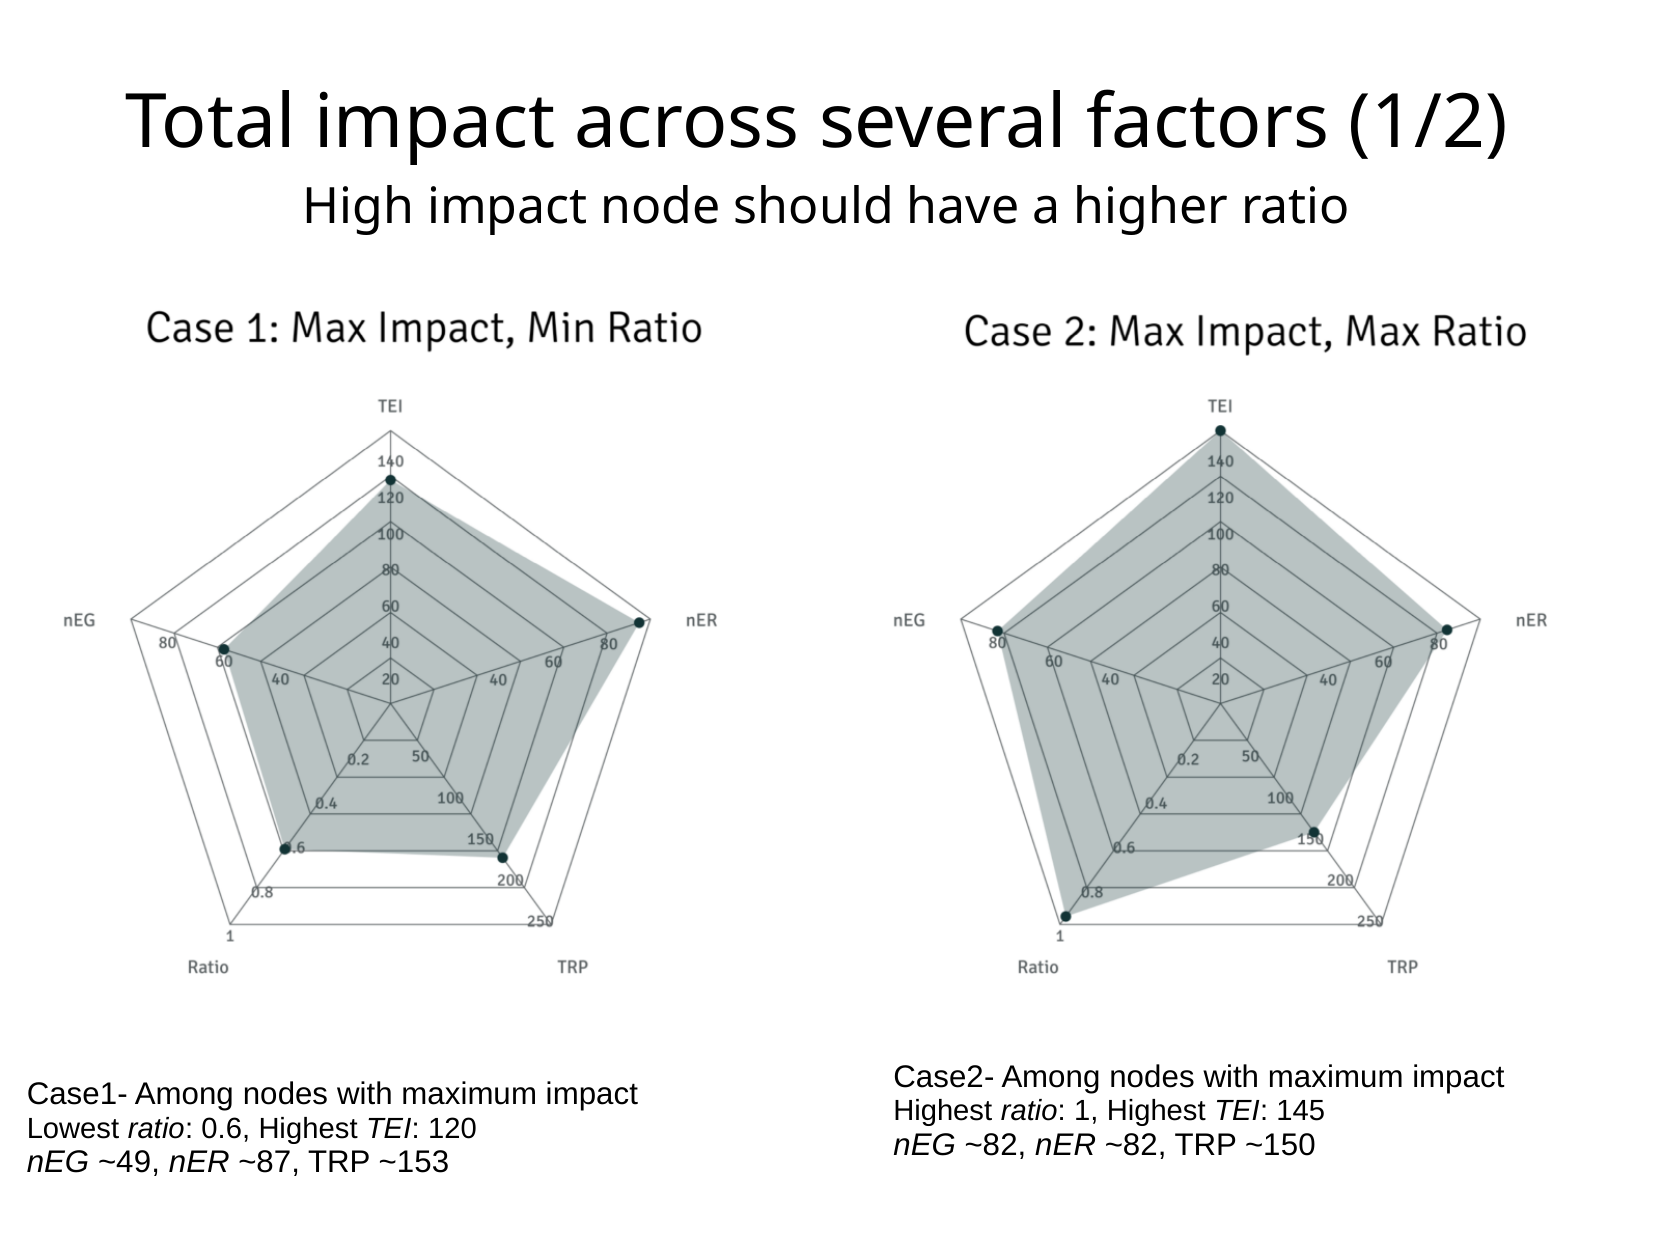

# Total impact across several factors (1/2) High impact node should have a higher ratio
Case2- Among nodes with maximum impact
Highest ratio: 1, Highest TEI: 145
nEG ~82, nER ~82, TRP ~150
Case1- Among nodes with maximum impact
Lowest ratio: 0.6, Highest TEI: 120
nEG ~49, nER ~87, TRP ~153